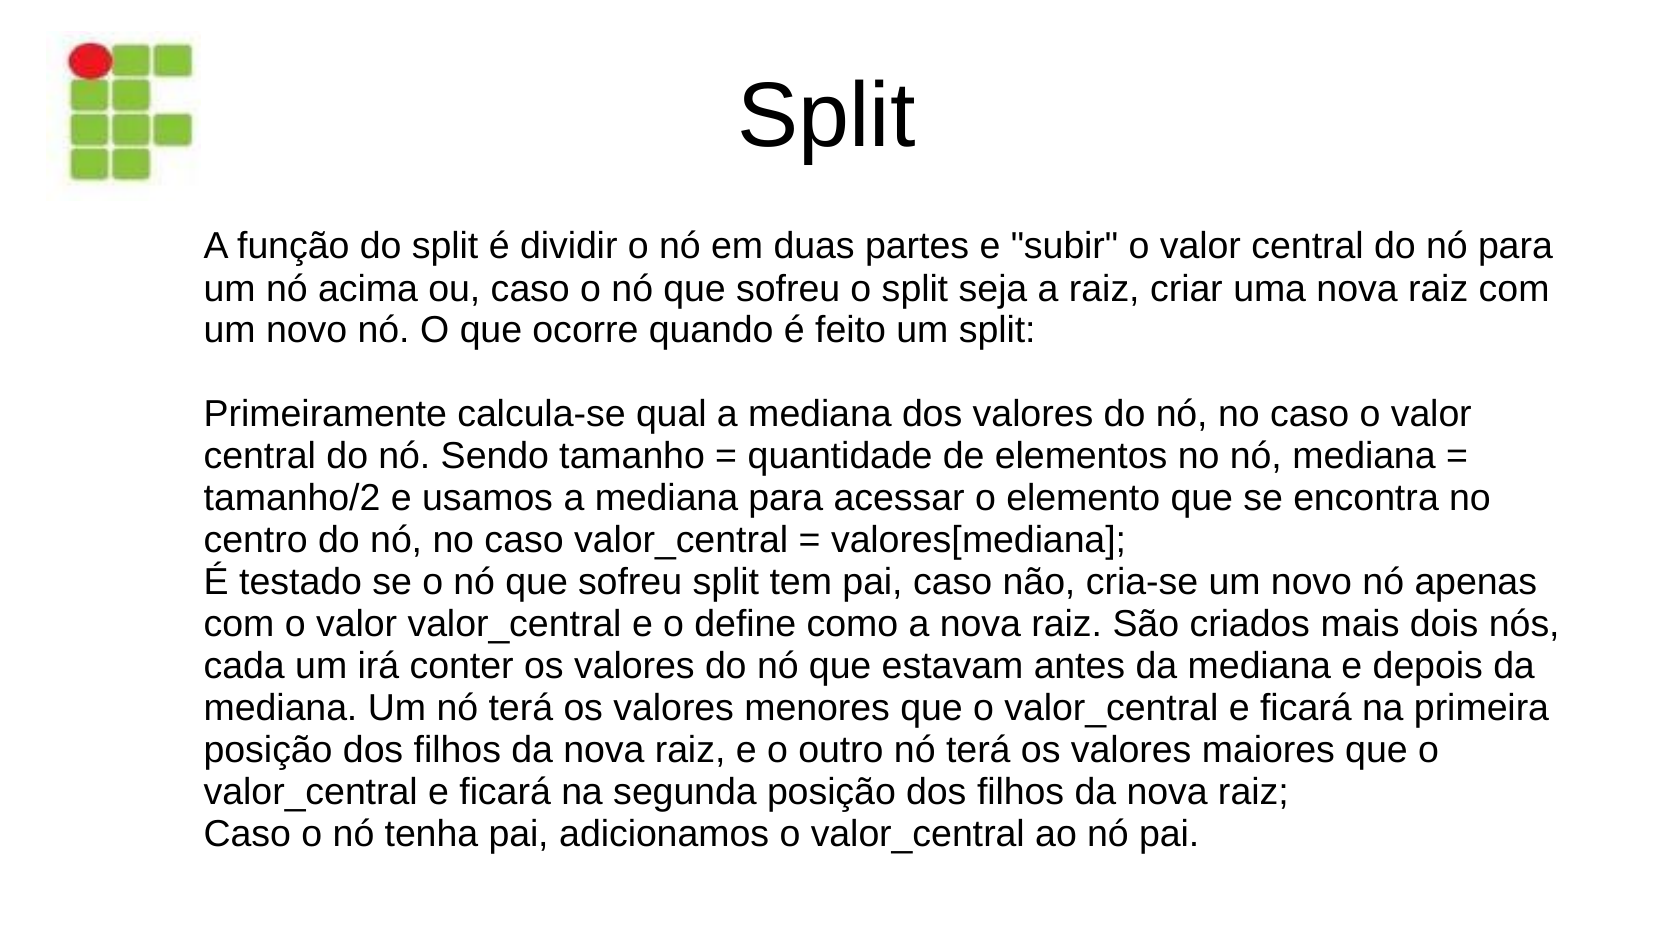

# Split
A função do split é dividir o nó em duas partes e "subir" o valor central do nó para um nó acima ou, caso o nó que sofreu o split seja a raiz, criar uma nova raiz com um novo nó. O que ocorre quando é feito um split:
Primeiramente calcula-se qual a mediana dos valores do nó, no caso o valor central do nó. Sendo tamanho = quantidade de elementos no nó, mediana = tamanho/2 e usamos a mediana para acessar o elemento que se encontra no centro do nó, no caso valor_central = valores[mediana];
É testado se o nó que sofreu split tem pai, caso não, cria-se um novo nó apenas com o valor valor_central e o define como a nova raiz. São criados mais dois nós, cada um irá conter os valores do nó que estavam antes da mediana e depois da mediana. Um nó terá os valores menores que o valor_central e ficará na primeira posição dos filhos da nova raiz, e o outro nó terá os valores maiores que o valor_central e ficará na segunda posição dos filhos da nova raiz;
Caso o nó tenha pai, adicionamos o valor_central ao nó pai.